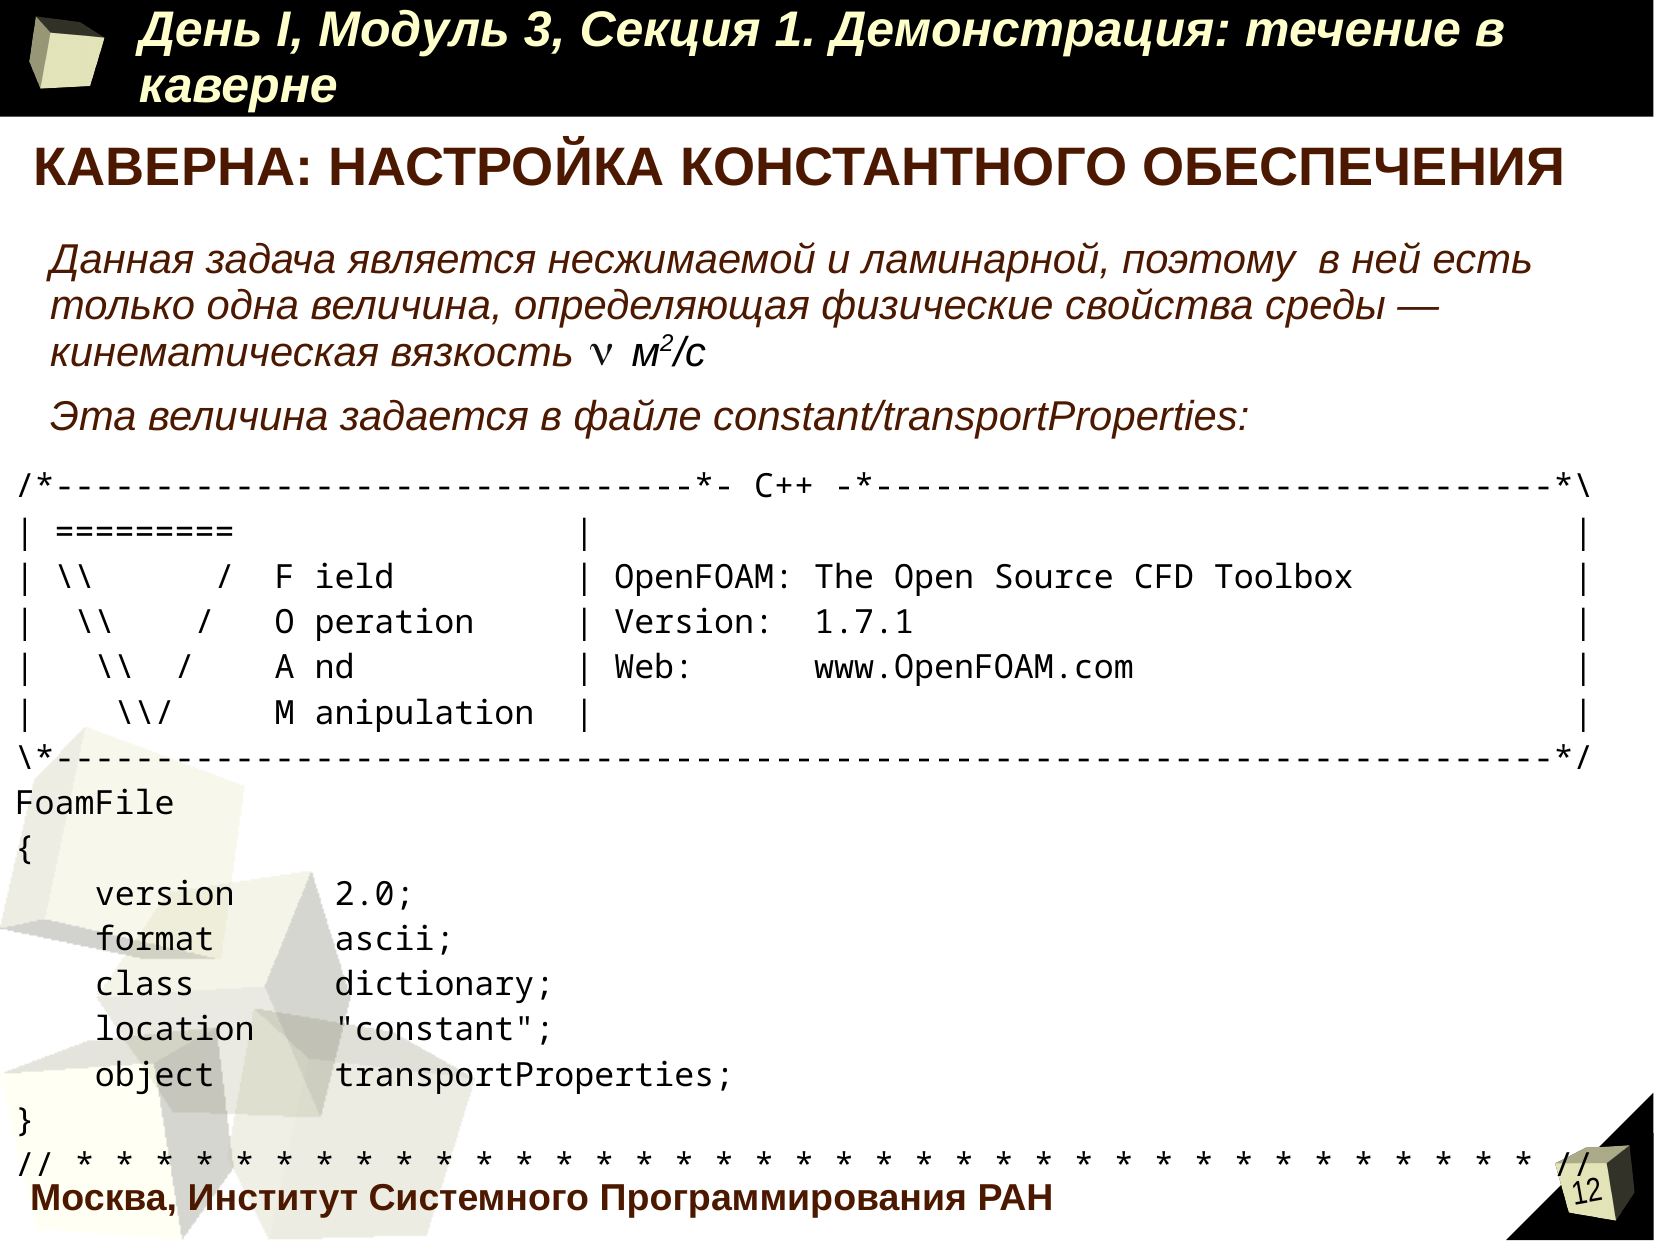

КАВЕРНА: НАСТРОЙКА КОНСТАНТНОГО ОБЕСПЕЧЕНИЯ
Данная задача является несжимаемой и ламинарной, поэтому в ней есть только одна величина, определяющая физические свойства среды — кинематическая вязкость м2/с
Эта величина задается в файле constant/transportProperties:
/*--------------------------------*- C++ -*----------------------------------*\
| ========= | |
| \\ / F ield | OpenFOAM: The Open Source CFD Toolbox |
| \\ / O peration | Version: 1.7.1 |
| \\ / A nd | Web: www.OpenFOAM.com |
| \\/ M anipulation | |
\*---------------------------------------------------------------------------*/
FoamFile
{
 version 2.0;
 format ascii;
 class dictionary;
 location "constant";
 object transportProperties;
}
// * * * * * * * * * * * * * * * * * * * * * * * * * * * * * * * * * * * * * //
nu nu [ 0 2 -1 0 0 0 0 ] 0.01;